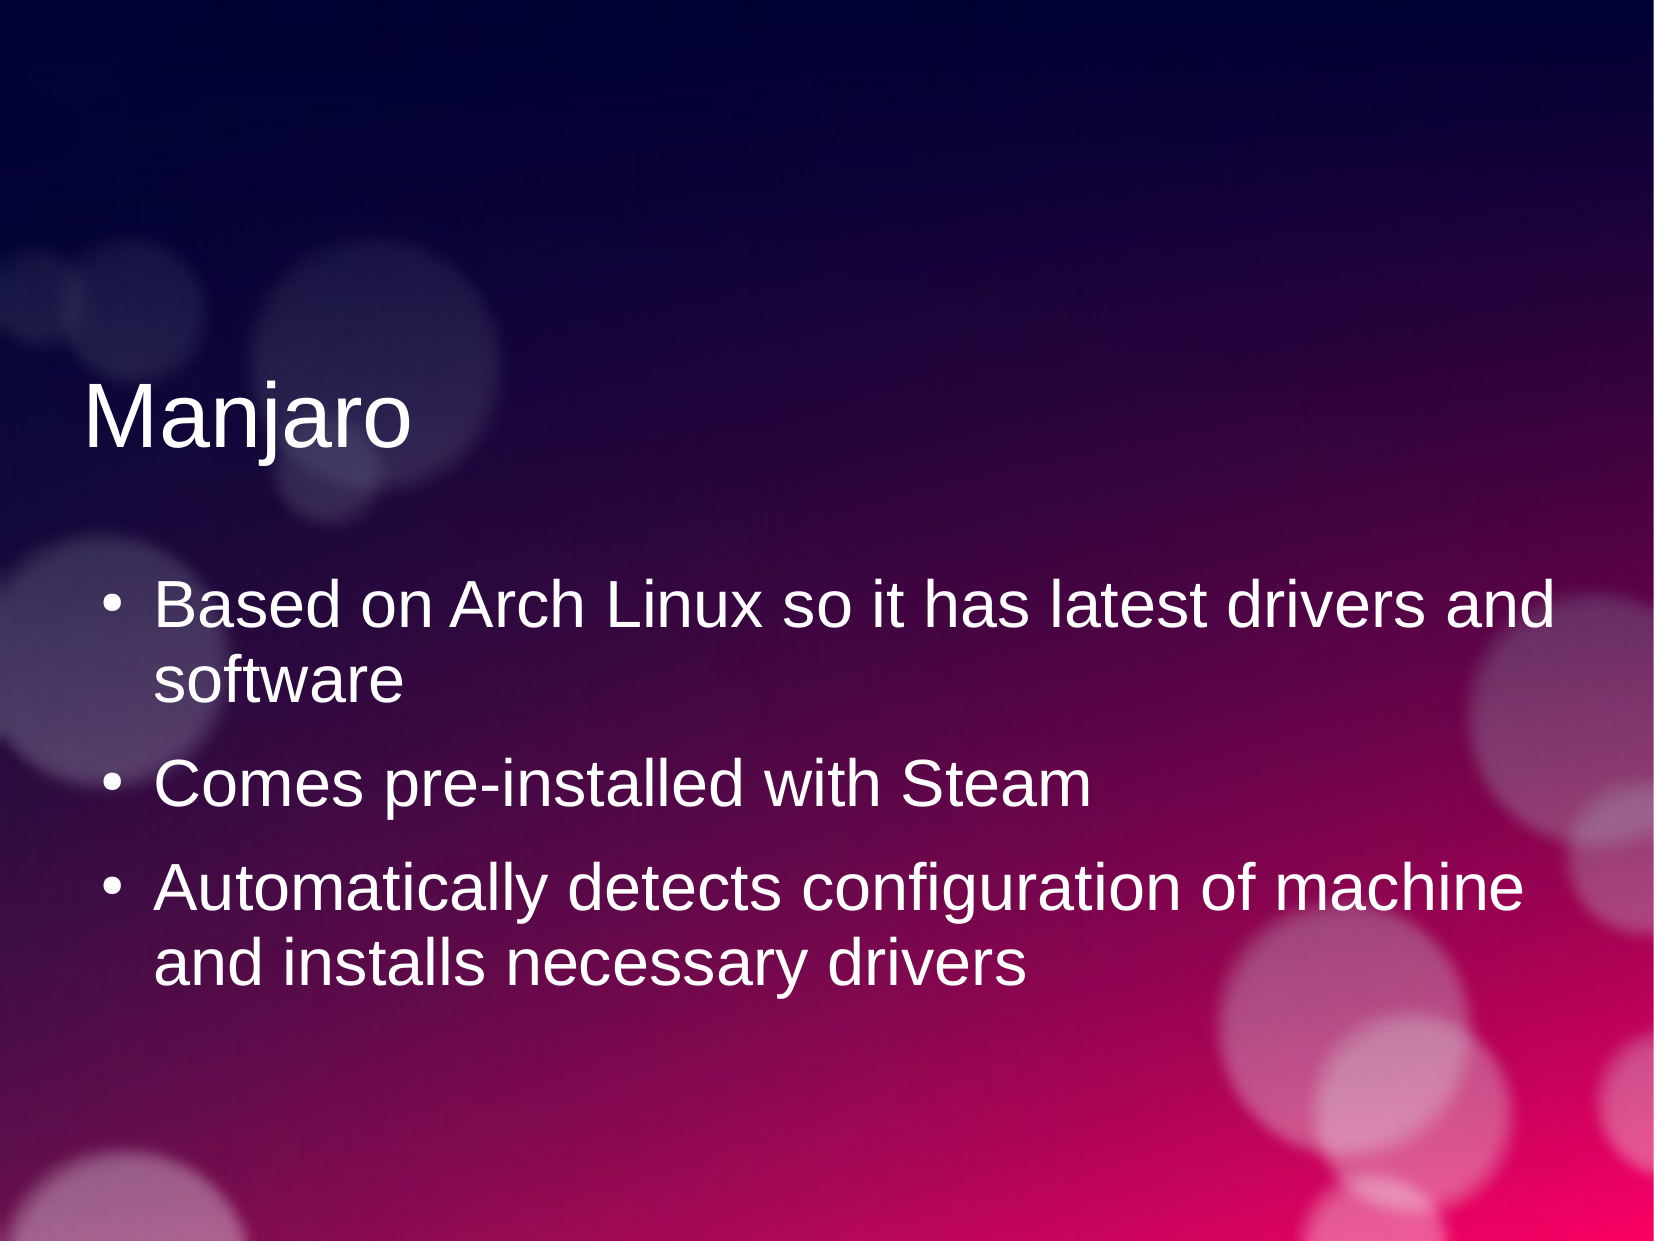

# Manjaro
Based on Arch Linux so it has latest drivers and software
Comes pre-installed with Steam
Automatically detects configuration of machine and installs necessary drivers